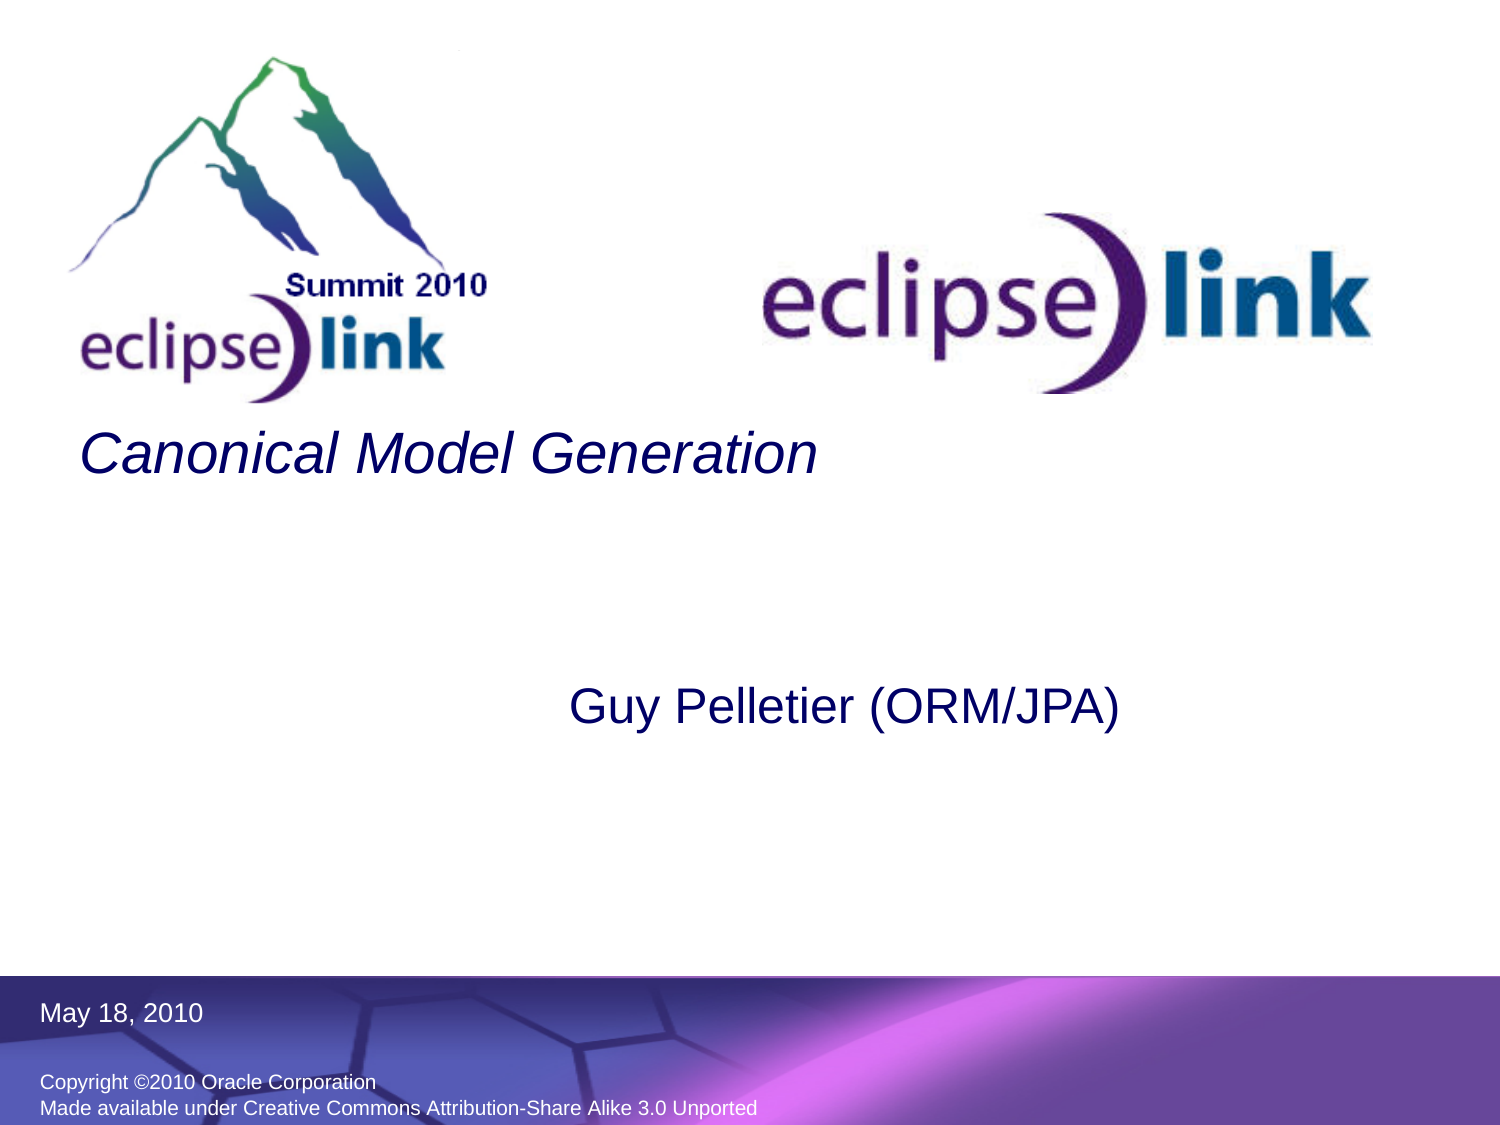

# Canonical Model Generation
Guy Pelletier (ORM/JPA)